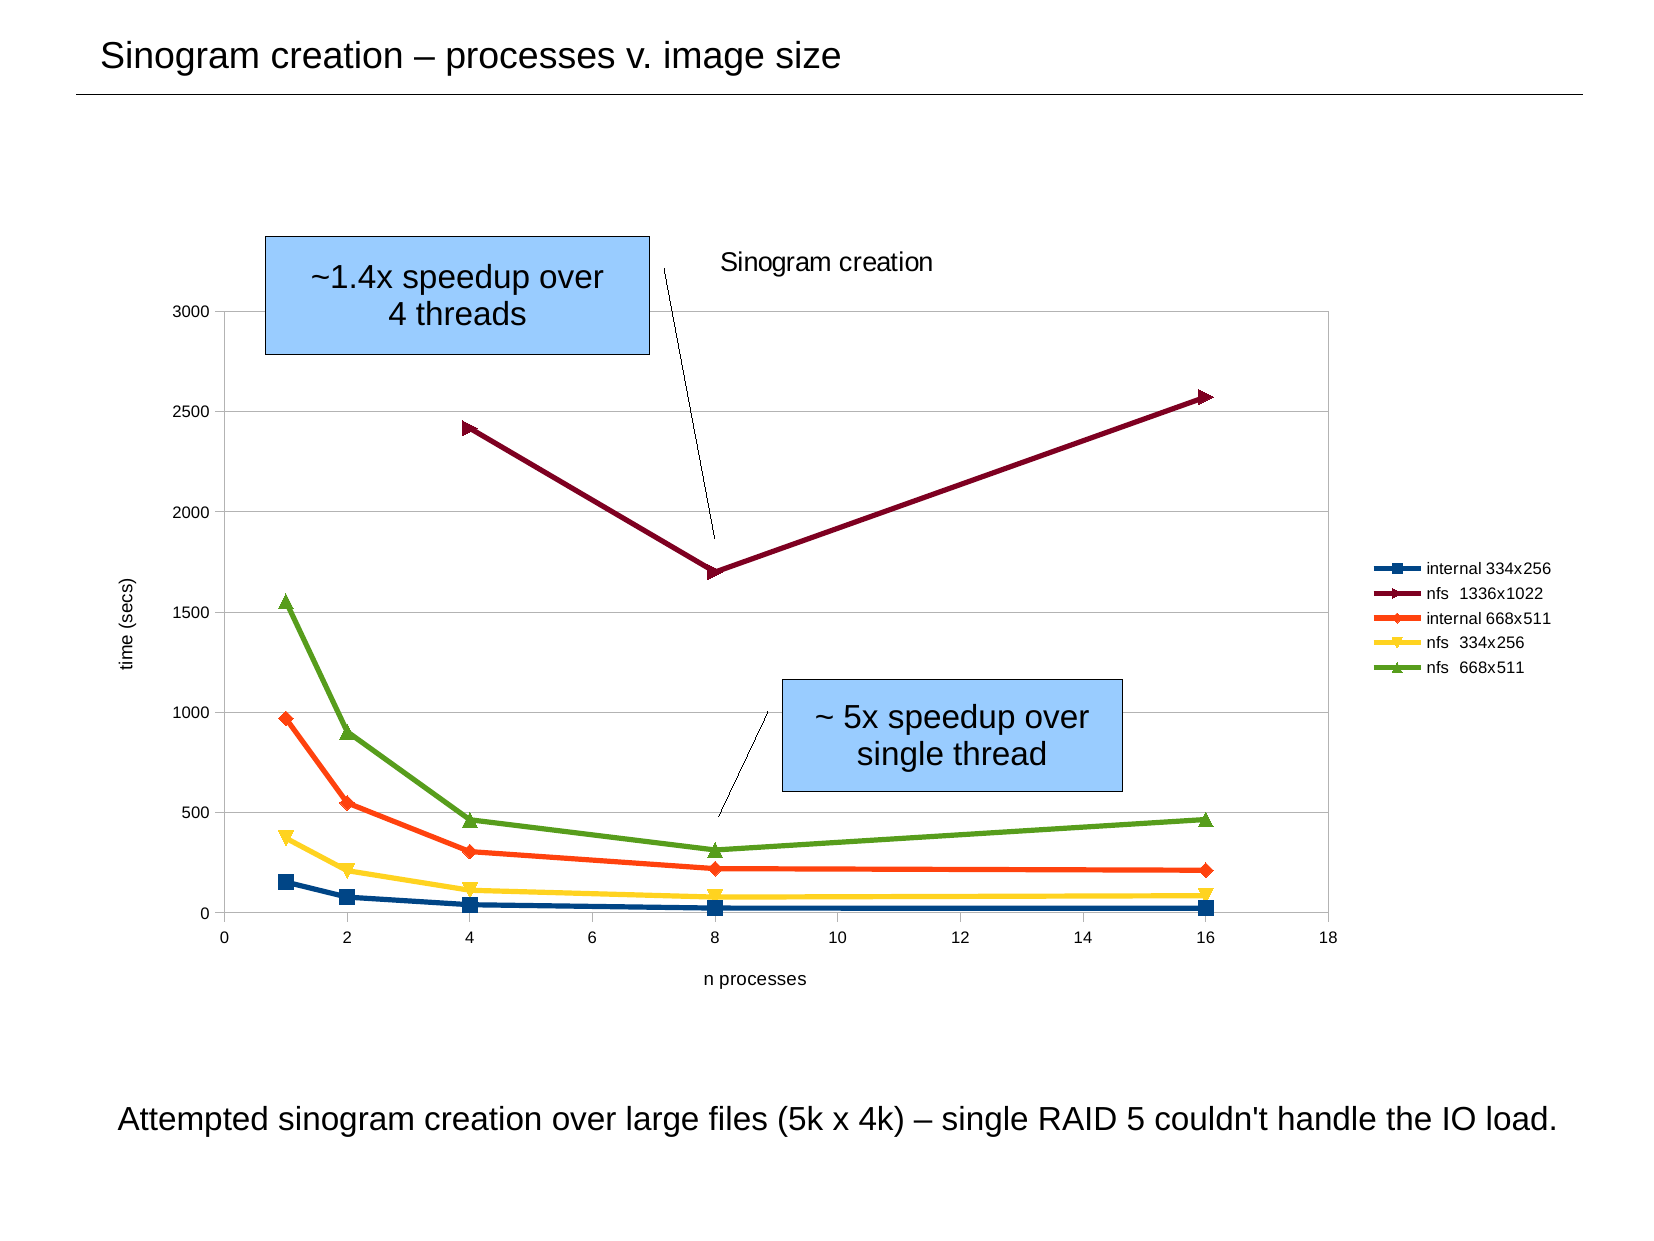

Sinogram creation – processes v. image size
### Chart: Sinogram creation
| Category | internal 334x256 | nfs 1336x1022 | internal 668x511 | nfs 334x256 | nfs 668x511 |
|---|---|---|---|---|---|~1.4x speedup over
4 threads
~ 5x speedup over
single thread
Attempted sinogram creation over large files (5k x 4k) – single RAID 5 couldn't handle the IO load.